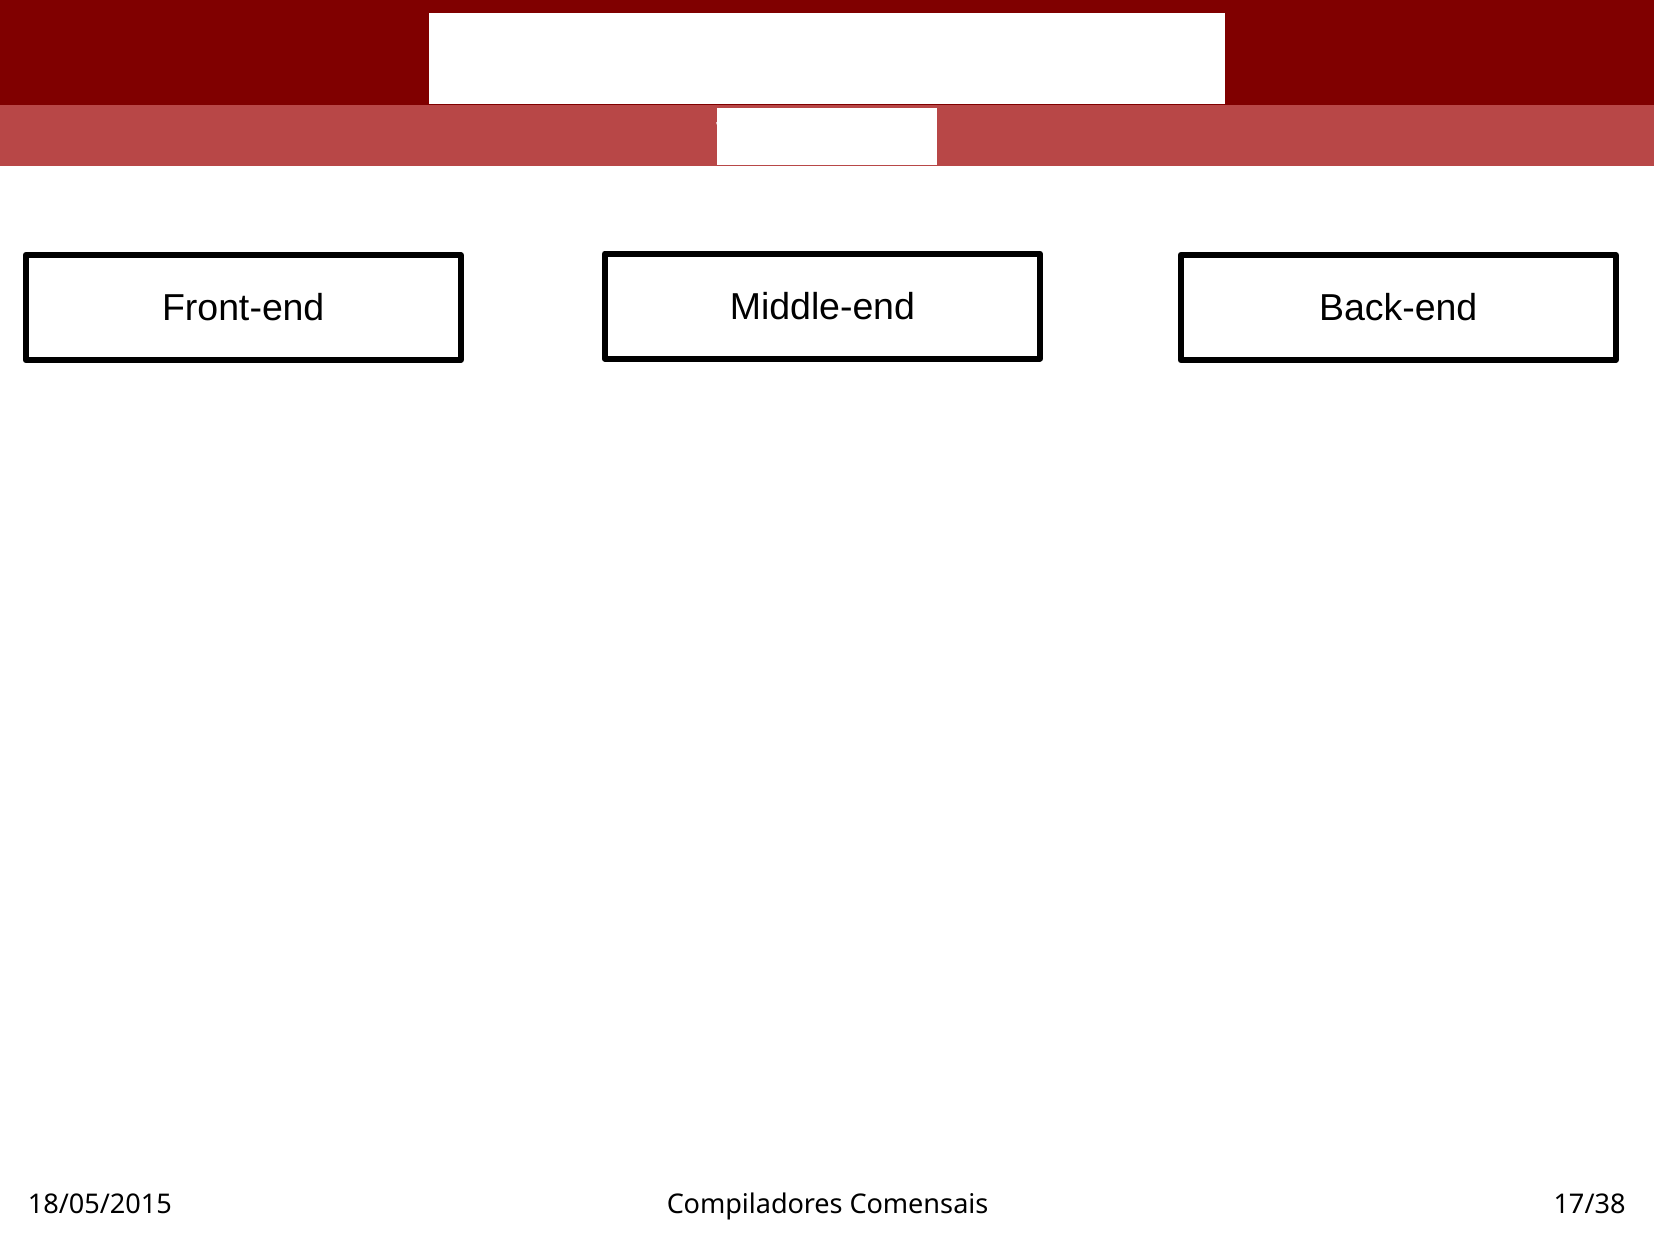

# Compiladores Comensais
Visão Geral
Middle-end
Front-end
Back-end
17